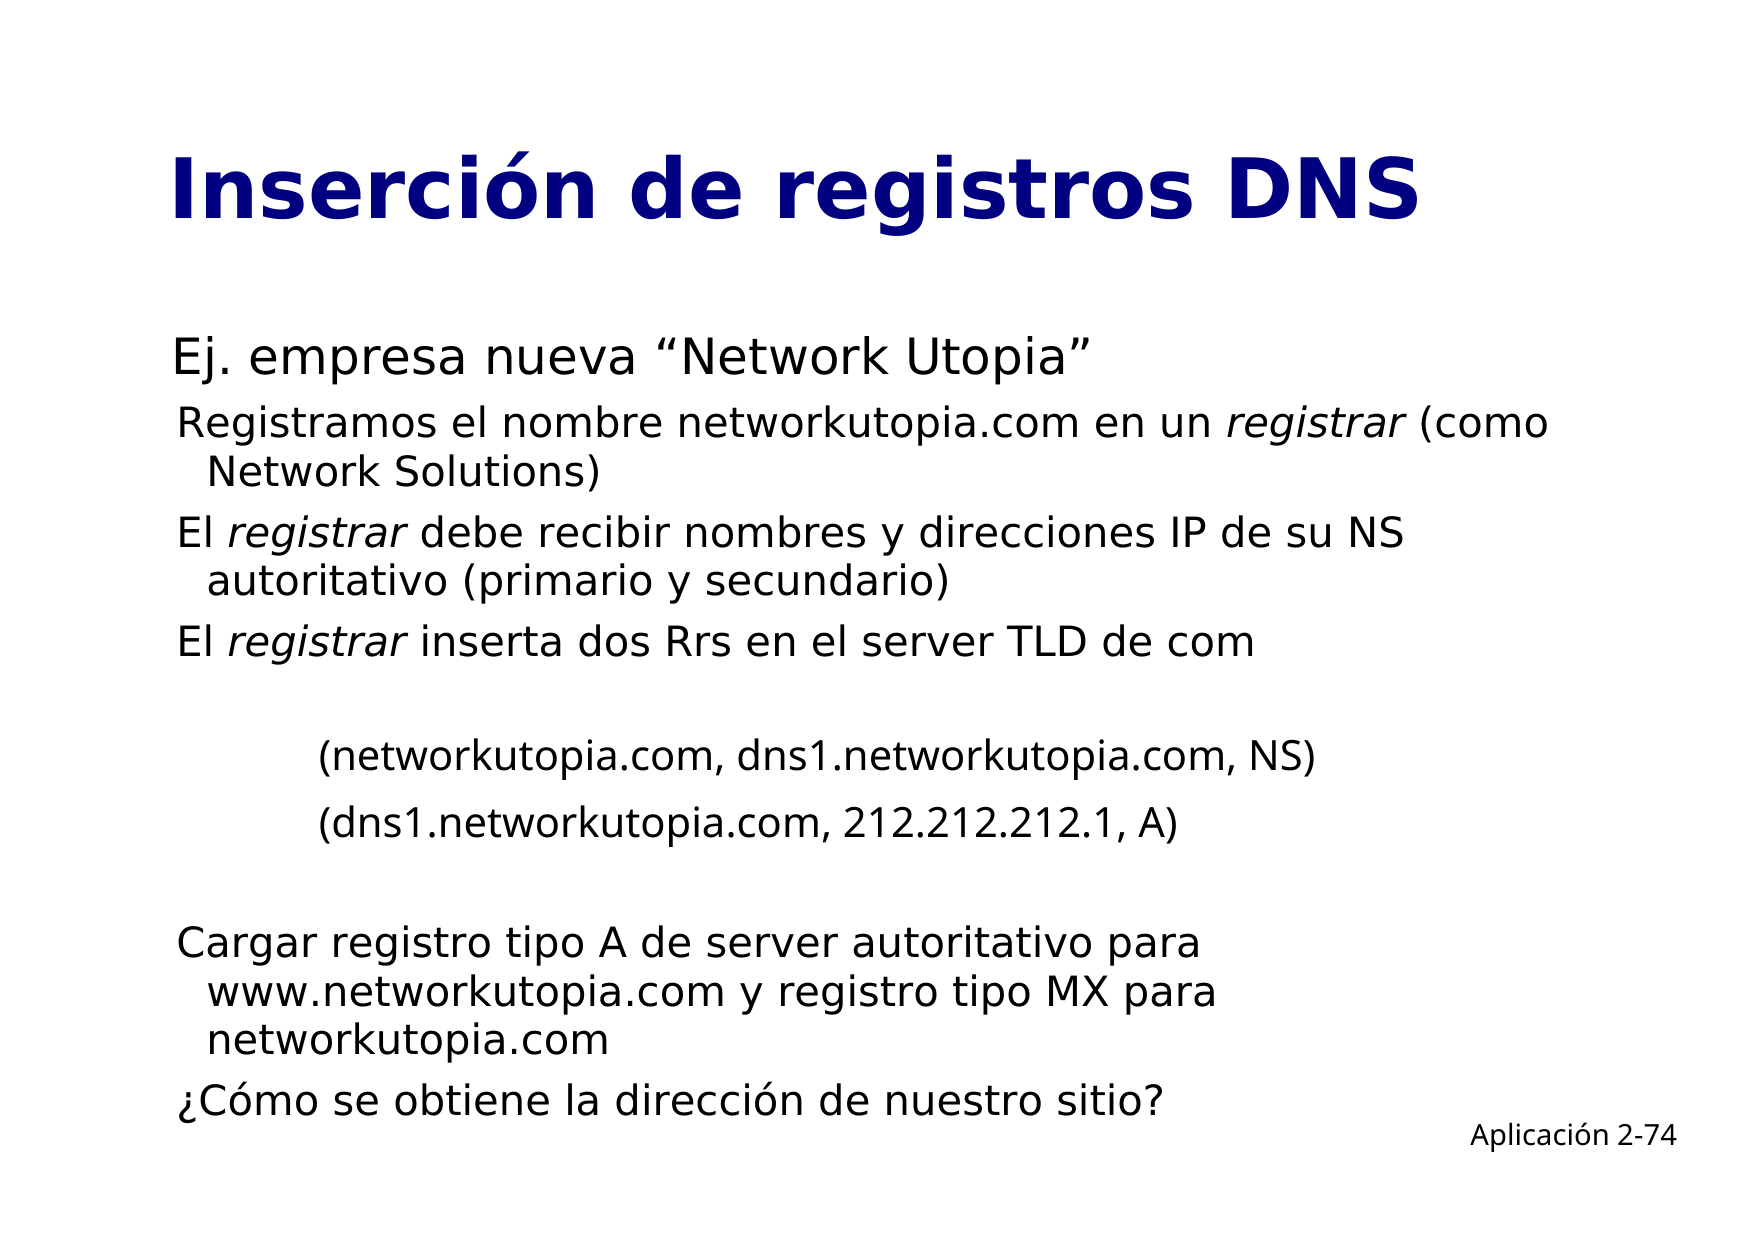

# Inserción de registros DNS
Ej. empresa nueva “Network Utopia”
Registramos el nombre networkutopia.com en un registrar (como Network Solutions)
El registrar debe recibir nombres y direcciones IP de su NS autoritativo (primario y secundario)
El registrar inserta dos Rrs en el server TLD de com
(networkutopia.com, dns1.networkutopia.com, NS)
(dns1.networkutopia.com, 212.212.212.1, A)
Cargar registro tipo A de server autoritativo para www.networkutopia.com y registro tipo MX para networkutopia.com
¿Cómo se obtiene la dirección de nuestro sitio?